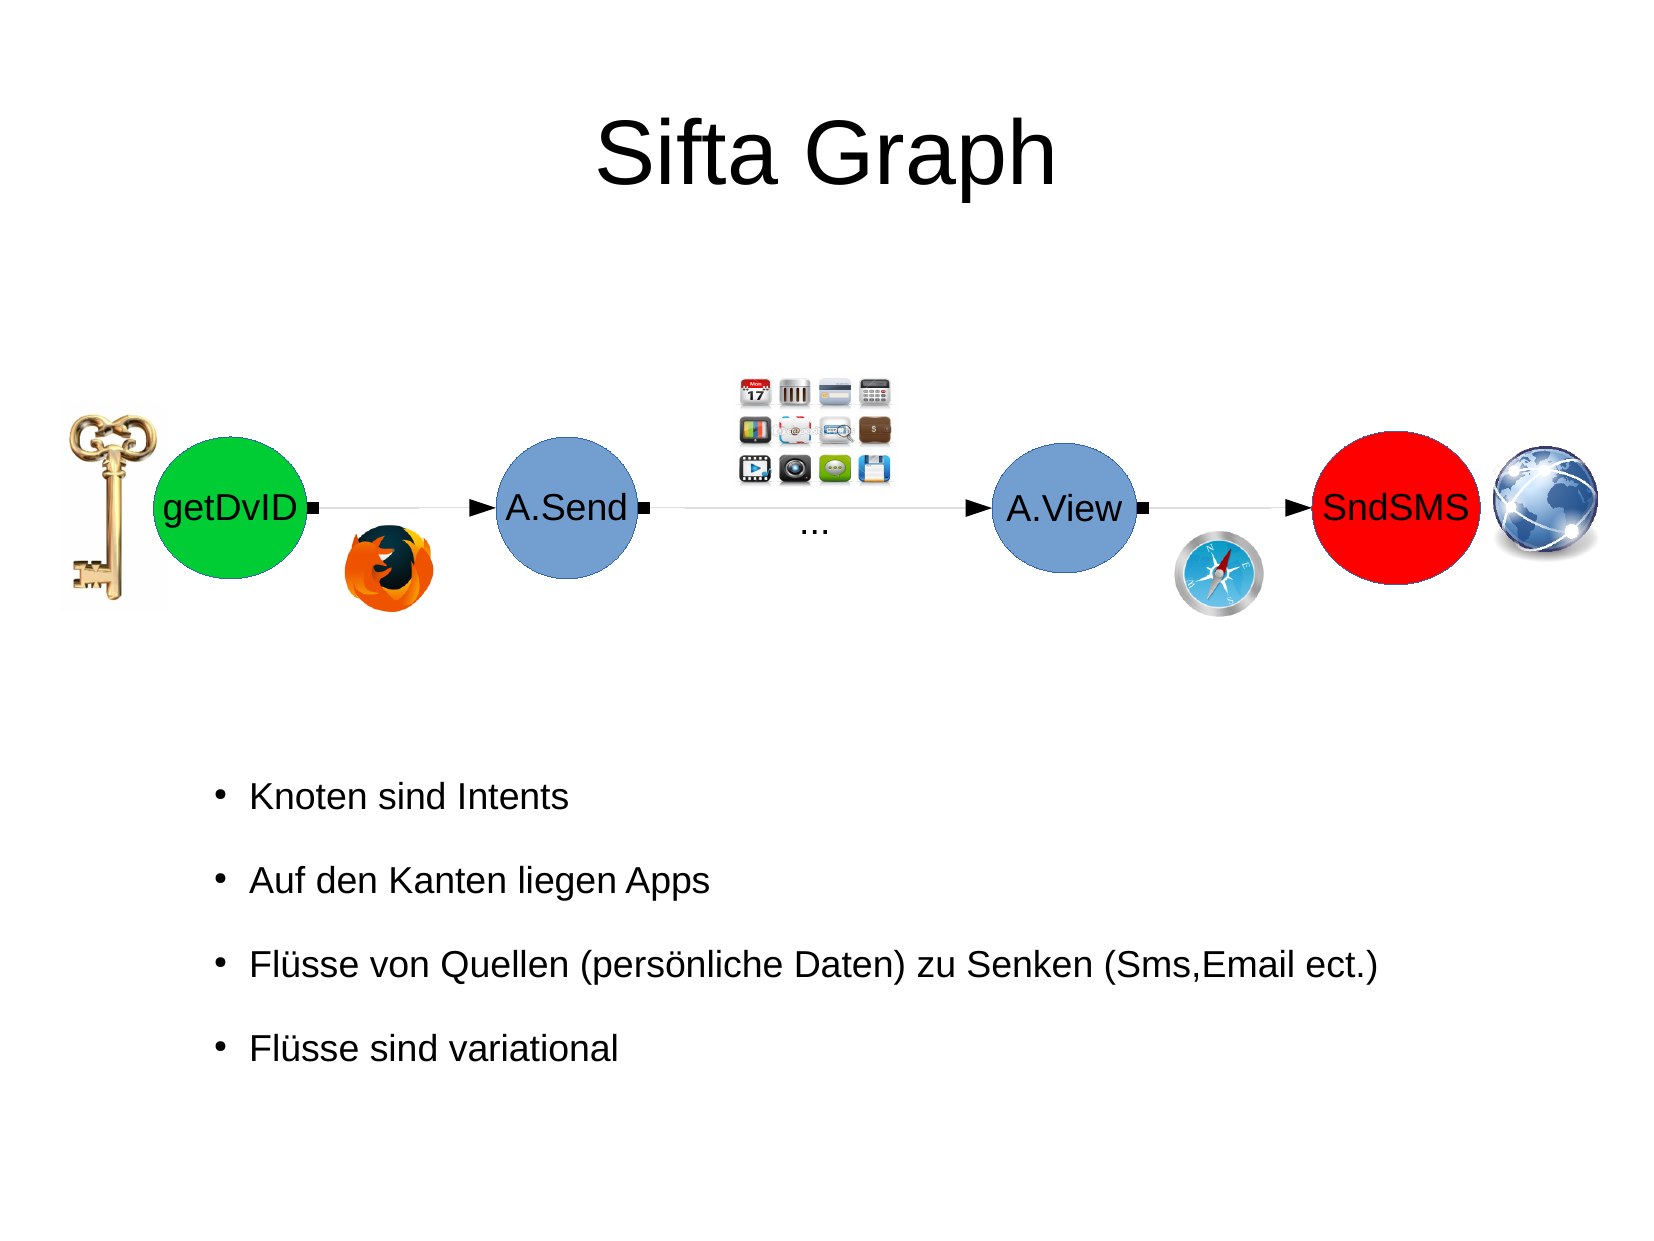

# Sifta Graph
SndSMS
getDvID
A.Send
A.View
Knoten sind Intents
Auf den Kanten liegen Apps
Flüsse von Quellen (persönliche Daten) zu Senken (Sms,Email ect.)
Flüsse sind variational
Zeig dann zusätzlich zu dem Intent-Graphen noch den äquivalenten App-Graphen auf dieser Folie. Wenn die direkt untereinander sind ist das gut zu verstehen.
Der Graph-Ausschnitt müsste länger sein (eine private Quelle, der Schlüssel aus meiner Folie) und eine Öffentliche Senke (das Internet Icon). Dazwischen 2 weitere Knoten.